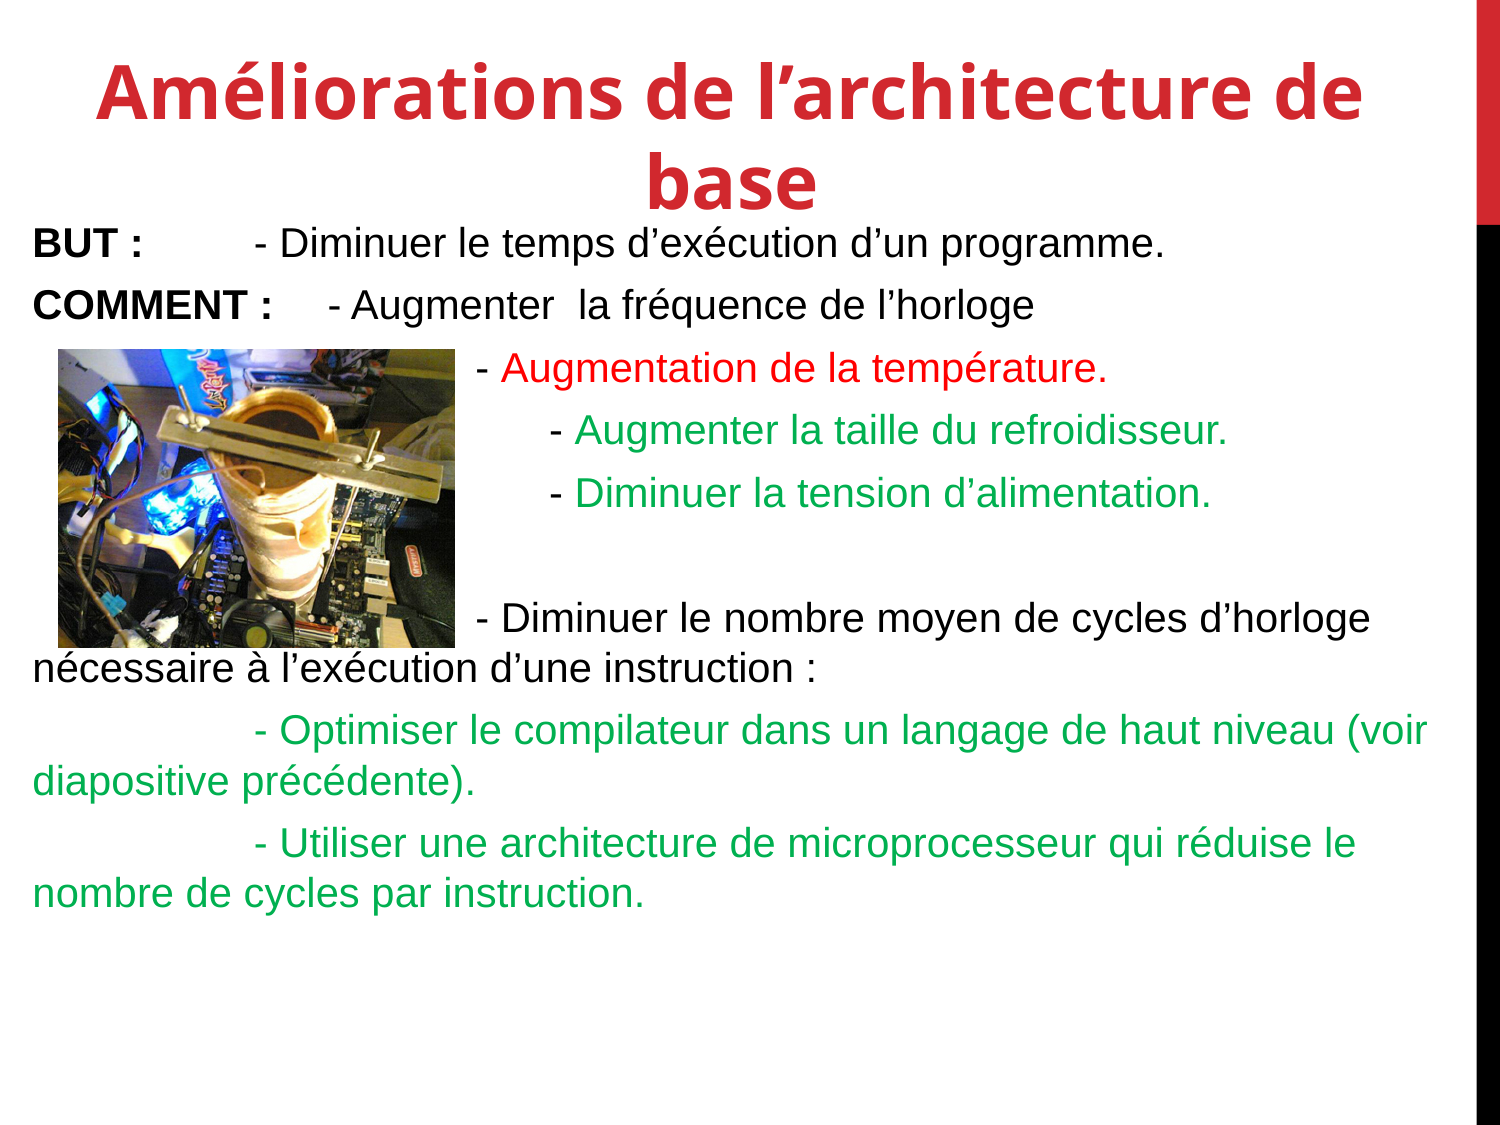

# Améliorations de l’architecture de base
BUT : 		- Diminuer le temps d’exécution d’un programme.
COMMENT :	- Augmenter la fréquence de l’horloge
						- Augmentation de la température.
							- Augmenter la taille du refroidisseur.
							- Diminuer la tension d’alimentation.
						- Diminuer le nombre moyen de cycles d’horloge nécessaire à l’exécution d’une instruction :
			- Optimiser le compilateur dans un langage de haut niveau (voir diapositive précédente).
			- Utiliser une architecture de microprocesseur qui réduise le nombre de cycles par instruction.